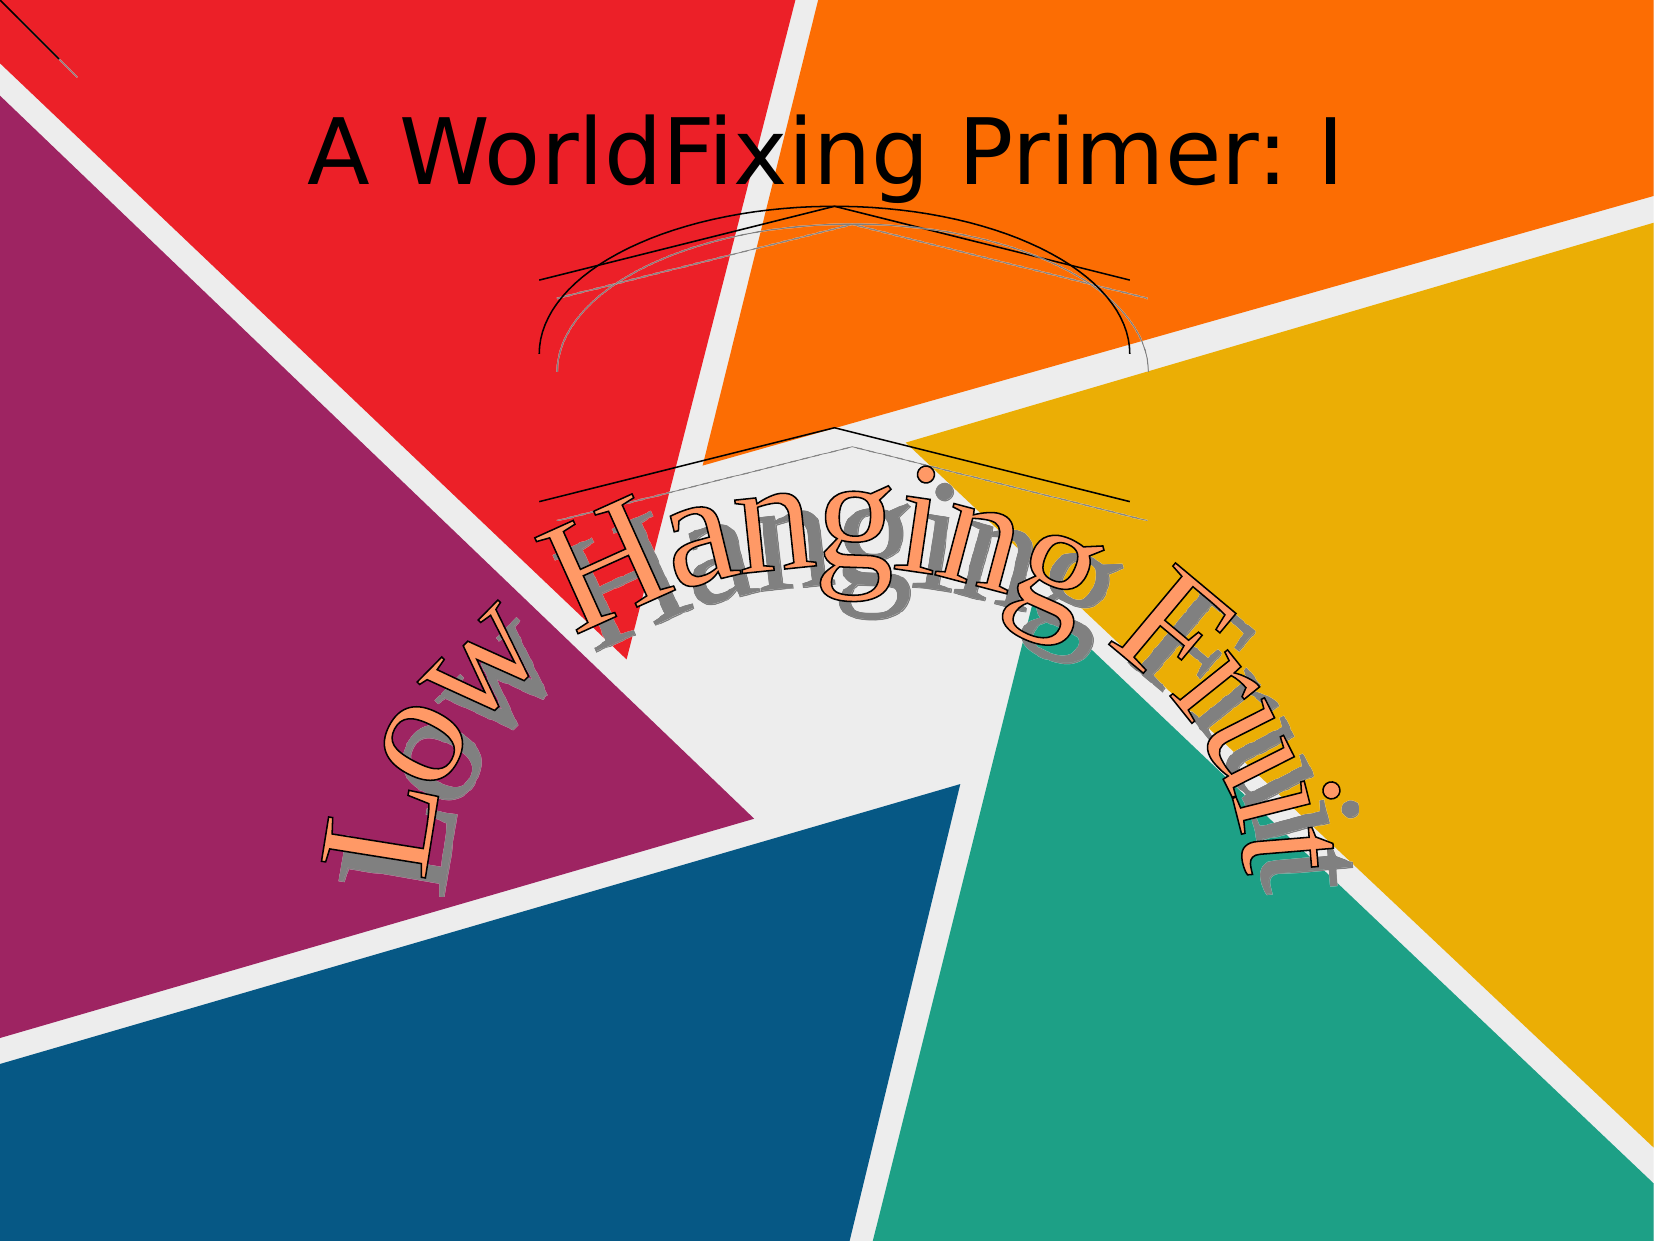

# A WorldFixing Primer: I
Low Hanging Fruit
1